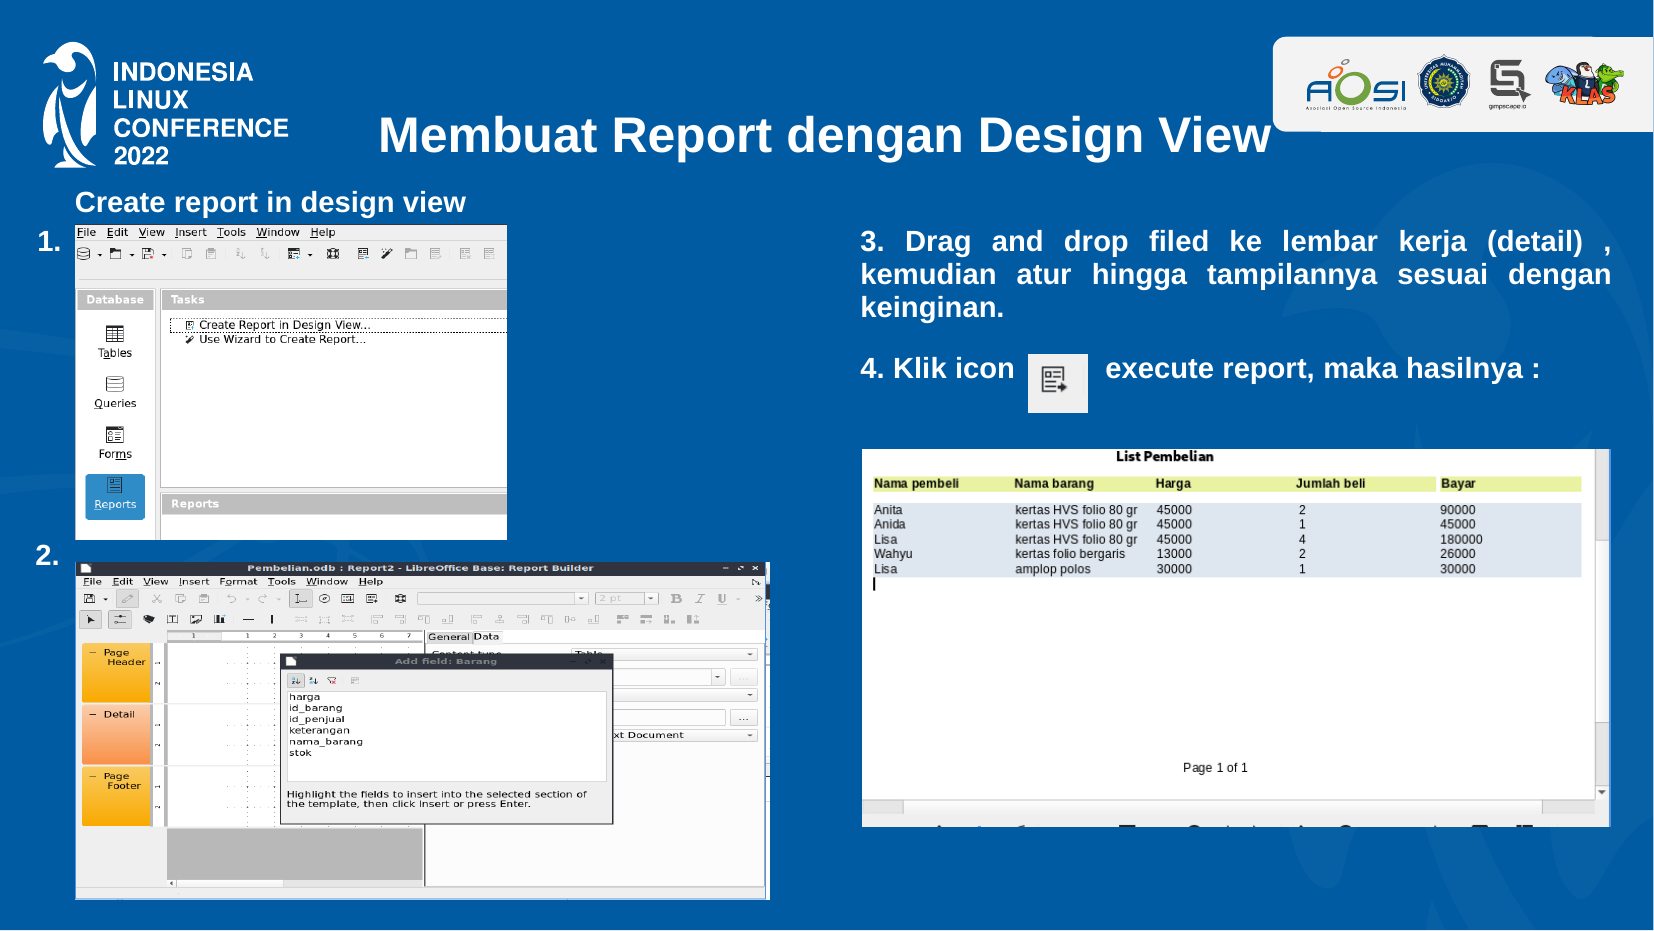

# Membuat Report dengan Design View
Create report in design view
1.
3. Drag and drop filed ke lembar kerja (detail) , kemudian atur hingga tampilannya sesuai dengan keinginan.
4. Klik icon execute report, maka hasilnya :
2.